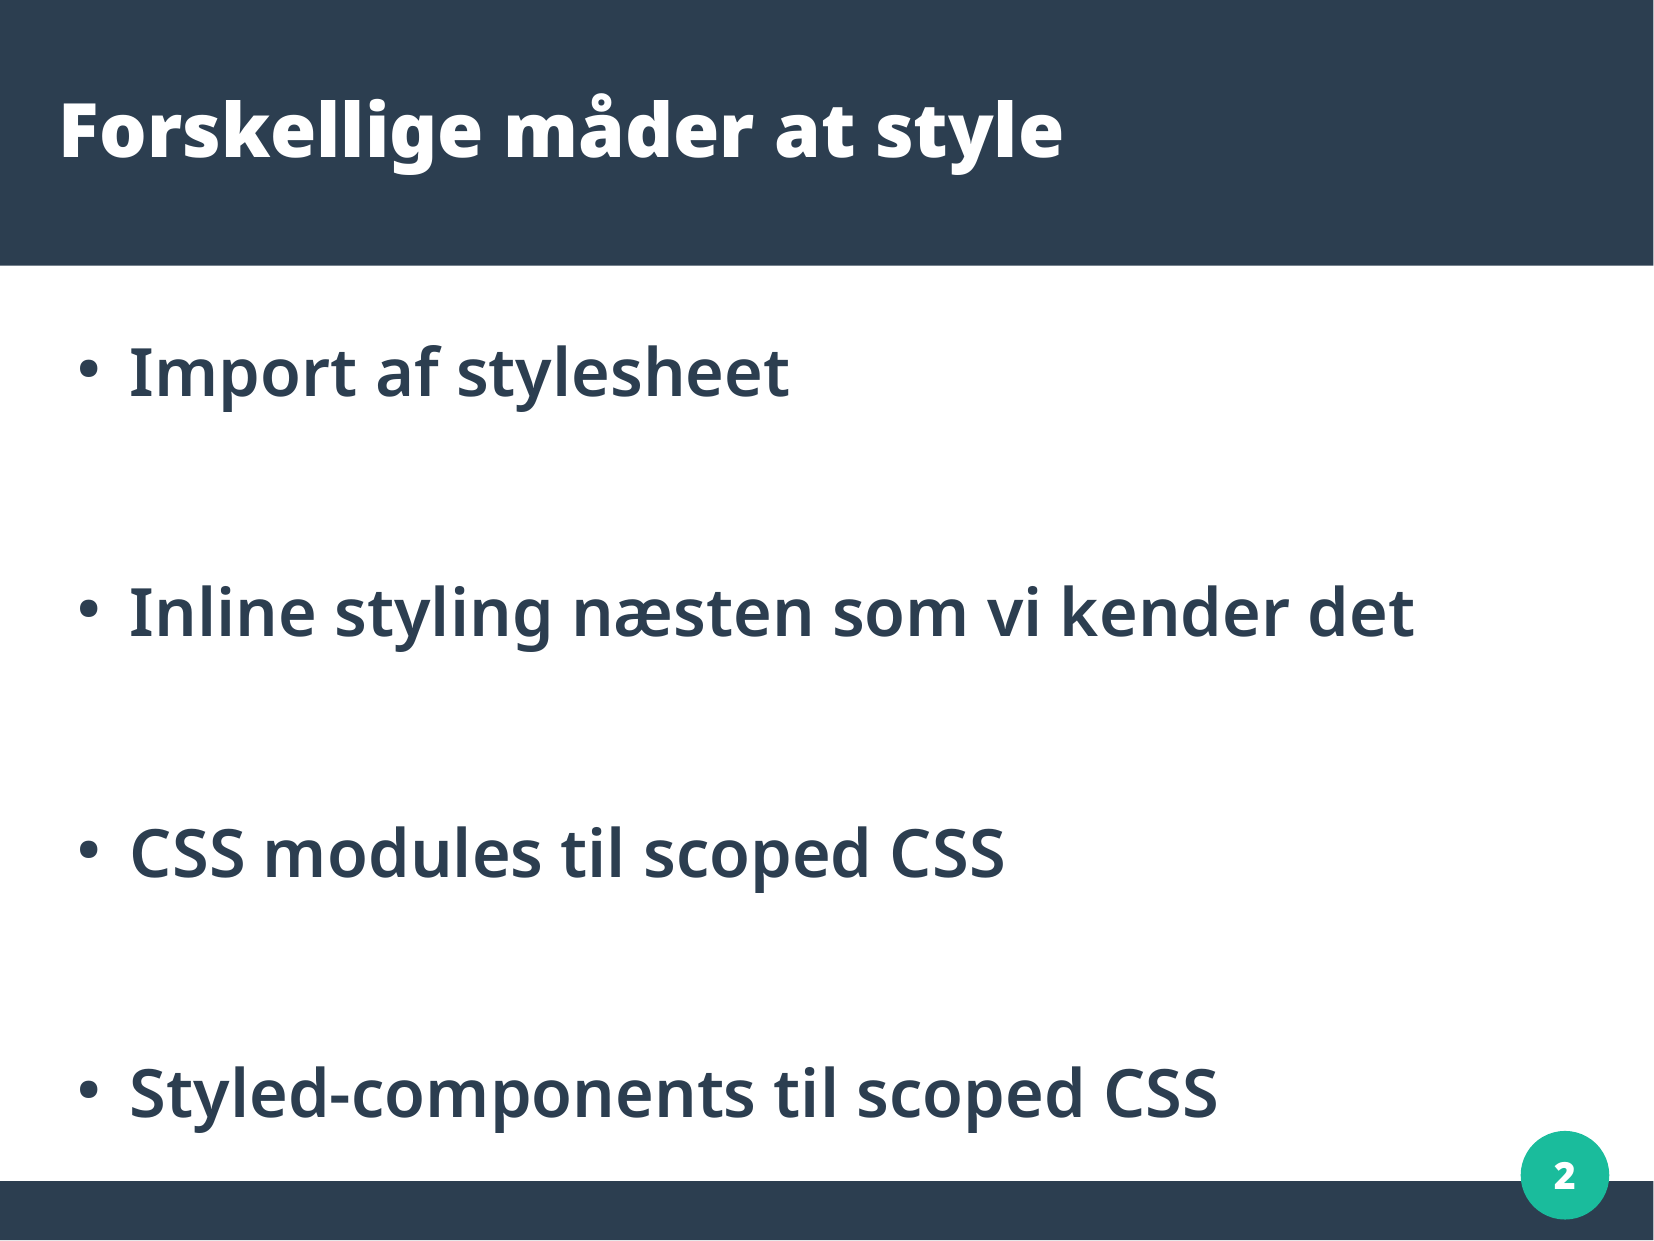

# Forskellige måder at style
Import af stylesheet
Inline styling næsten som vi kender det
CSS modules til scoped CSS
Styled-components til scoped CSS
2